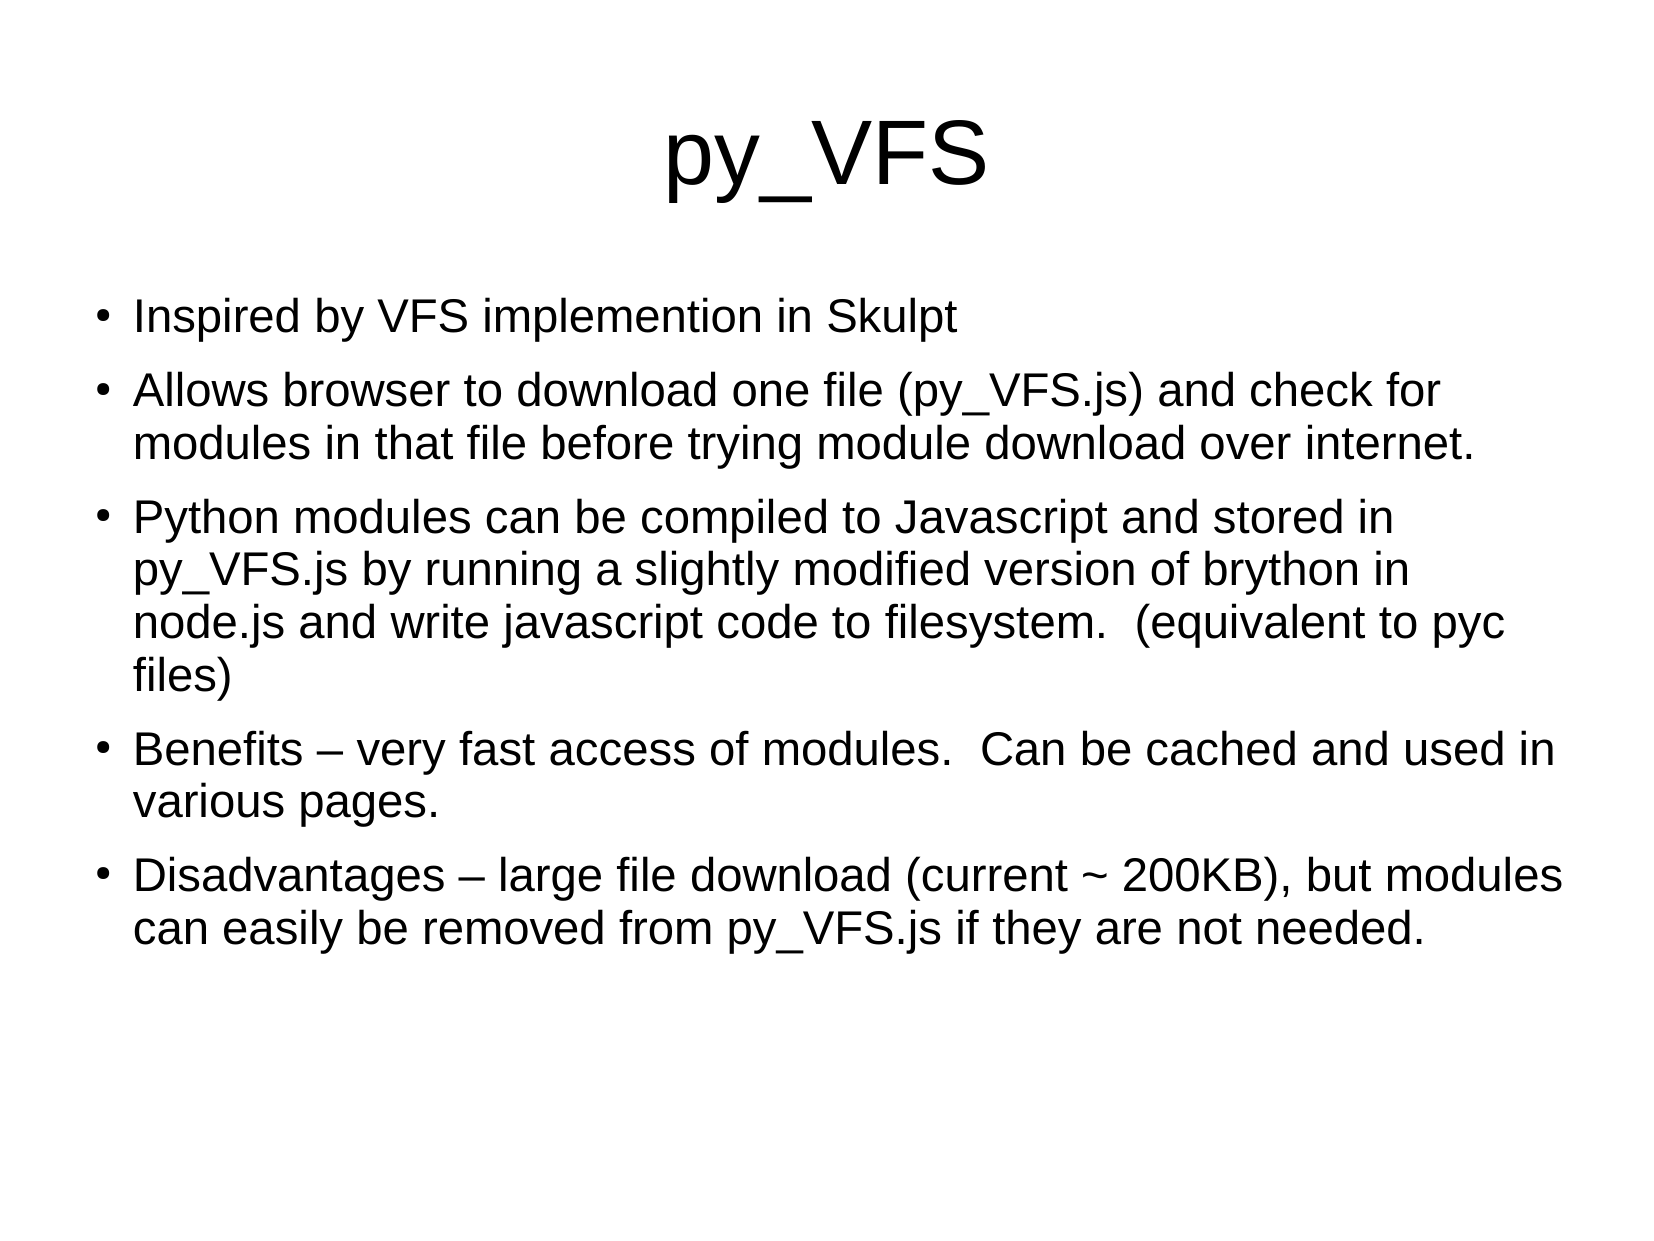

# py_VFS
Inspired by VFS implemention in Skulpt
Allows browser to download one file (py_VFS.js) and check for modules in that file before trying module download over internet.
Python modules can be compiled to Javascript and stored in py_VFS.js by running a slightly modified version of brython in node.js and write javascript code to filesystem. (equivalent to pyc files)
Benefits – very fast access of modules. Can be cached and used in various pages.
Disadvantages – large file download (current ~ 200KB), but modules can easily be removed from py_VFS.js if they are not needed.